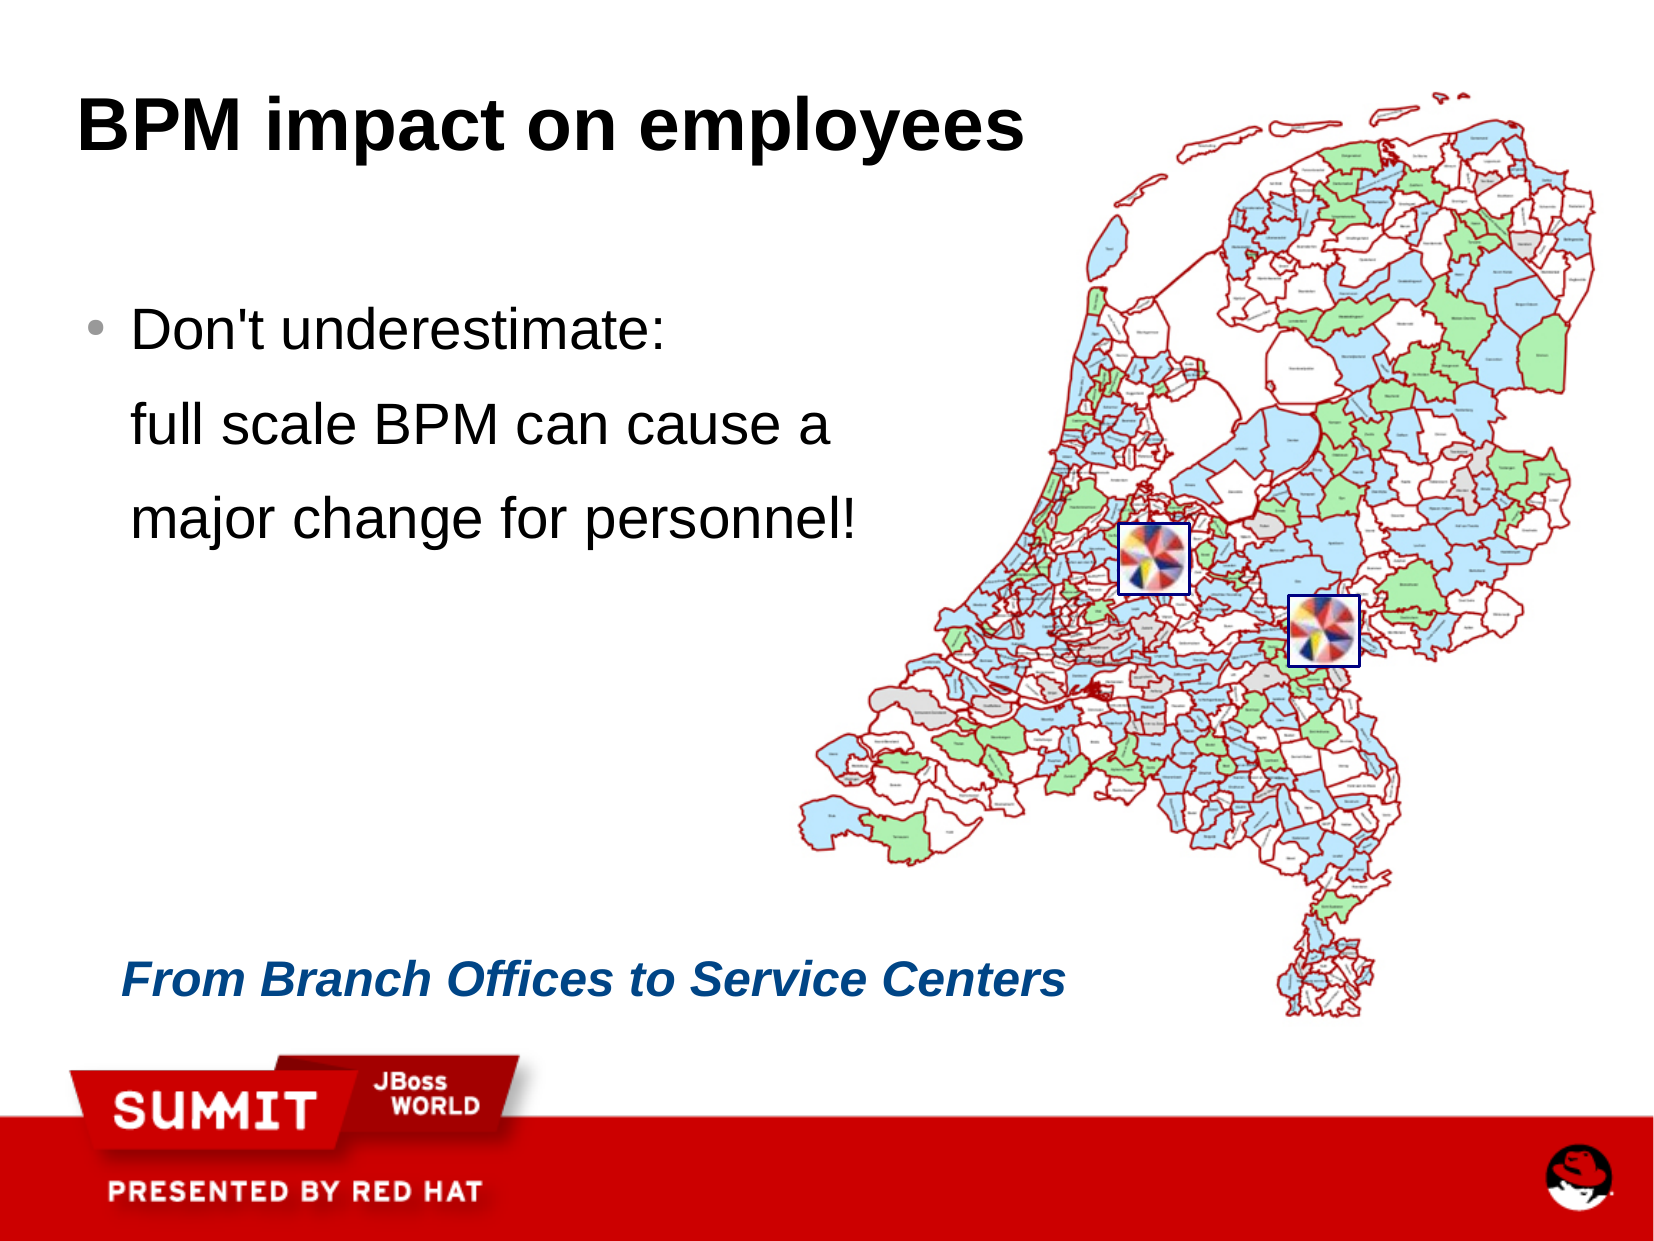

# BPM impact on employees
Don't underestimate:
full scale BPM can cause a
major change for personnel!
From Branch Offices to Service Centers